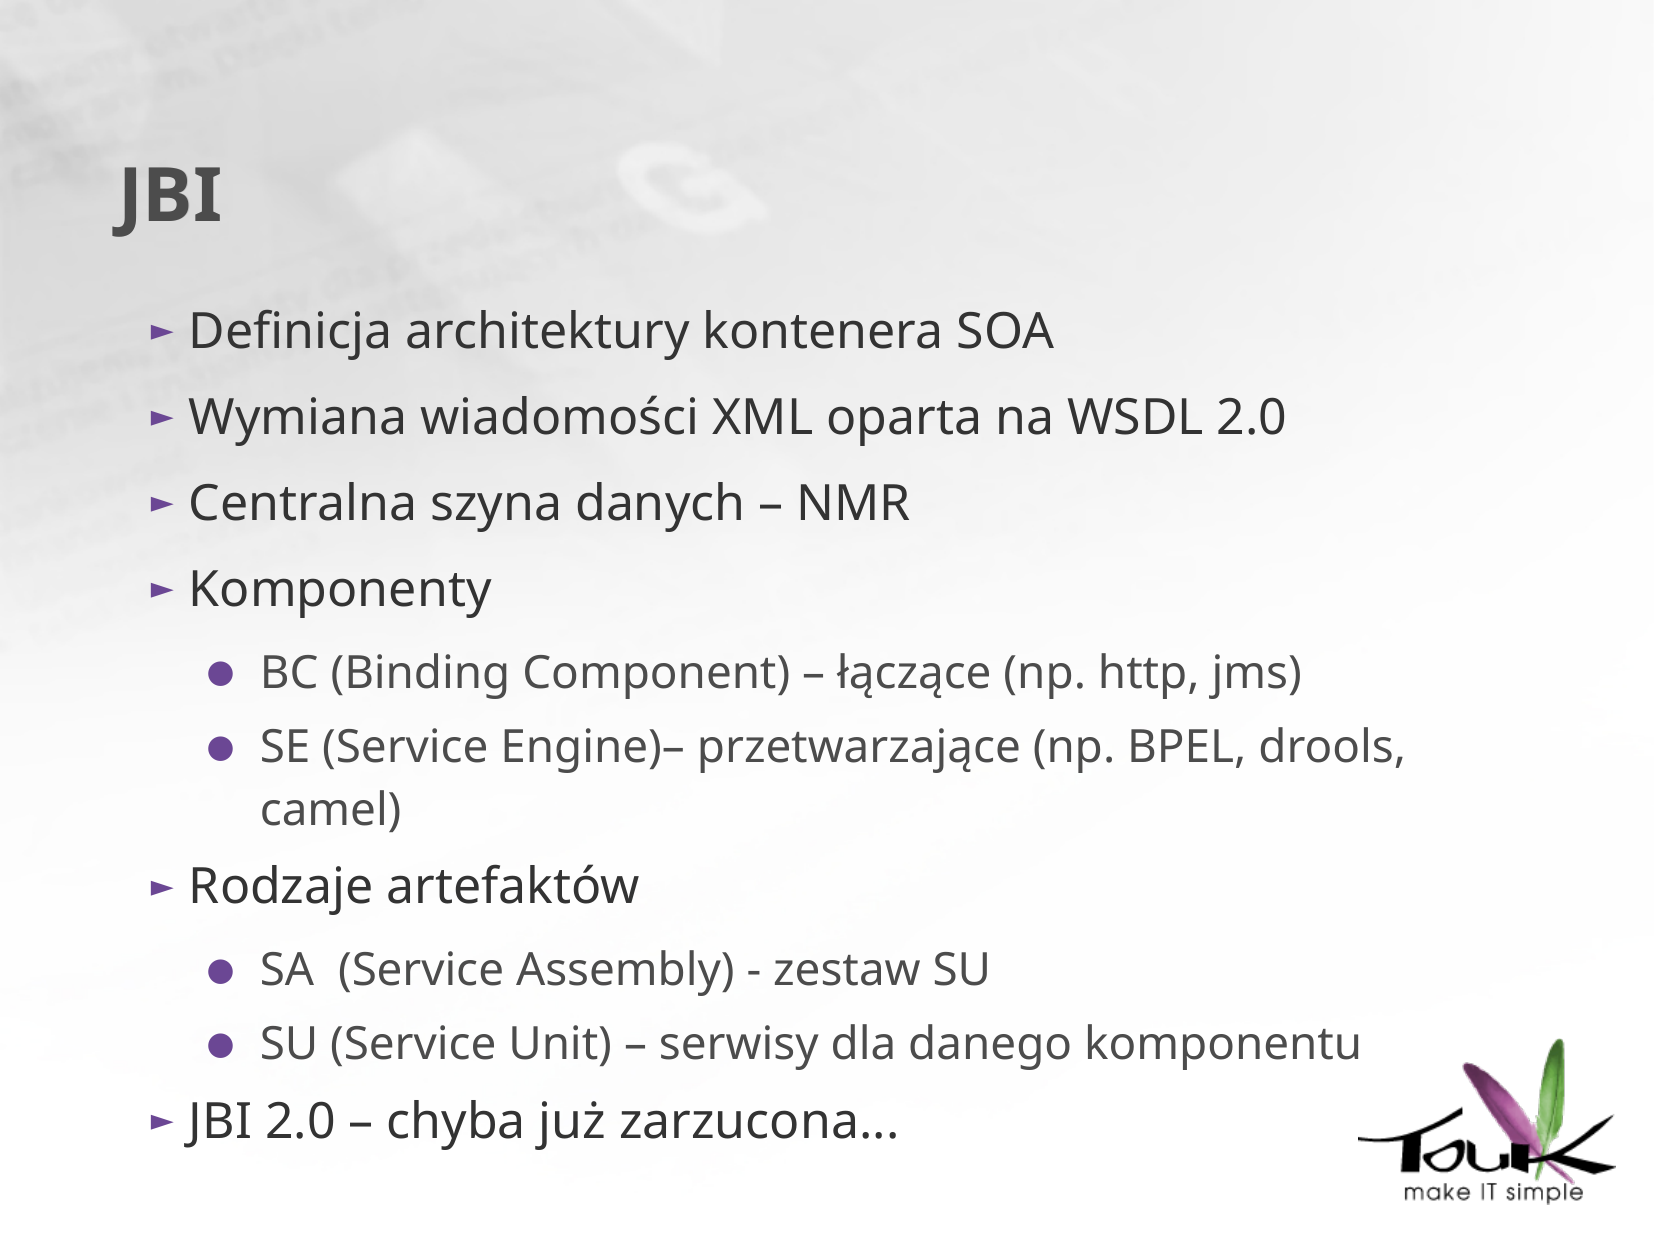

# JBI
Definicja architektury kontenera SOA
Wymiana wiadomości XML oparta na WSDL 2.0
Centralna szyna danych – NMR
Komponenty
BC (Binding Component) – łączące (np. http, jms)
SE (Service Engine)– przetwarzające (np. BPEL, drools, camel)
Rodzaje artefaktów
SA (Service Assembly) - zestaw SU
SU (Service Unit) – serwisy dla danego komponentu
JBI 2.0 – chyba już zarzucona...